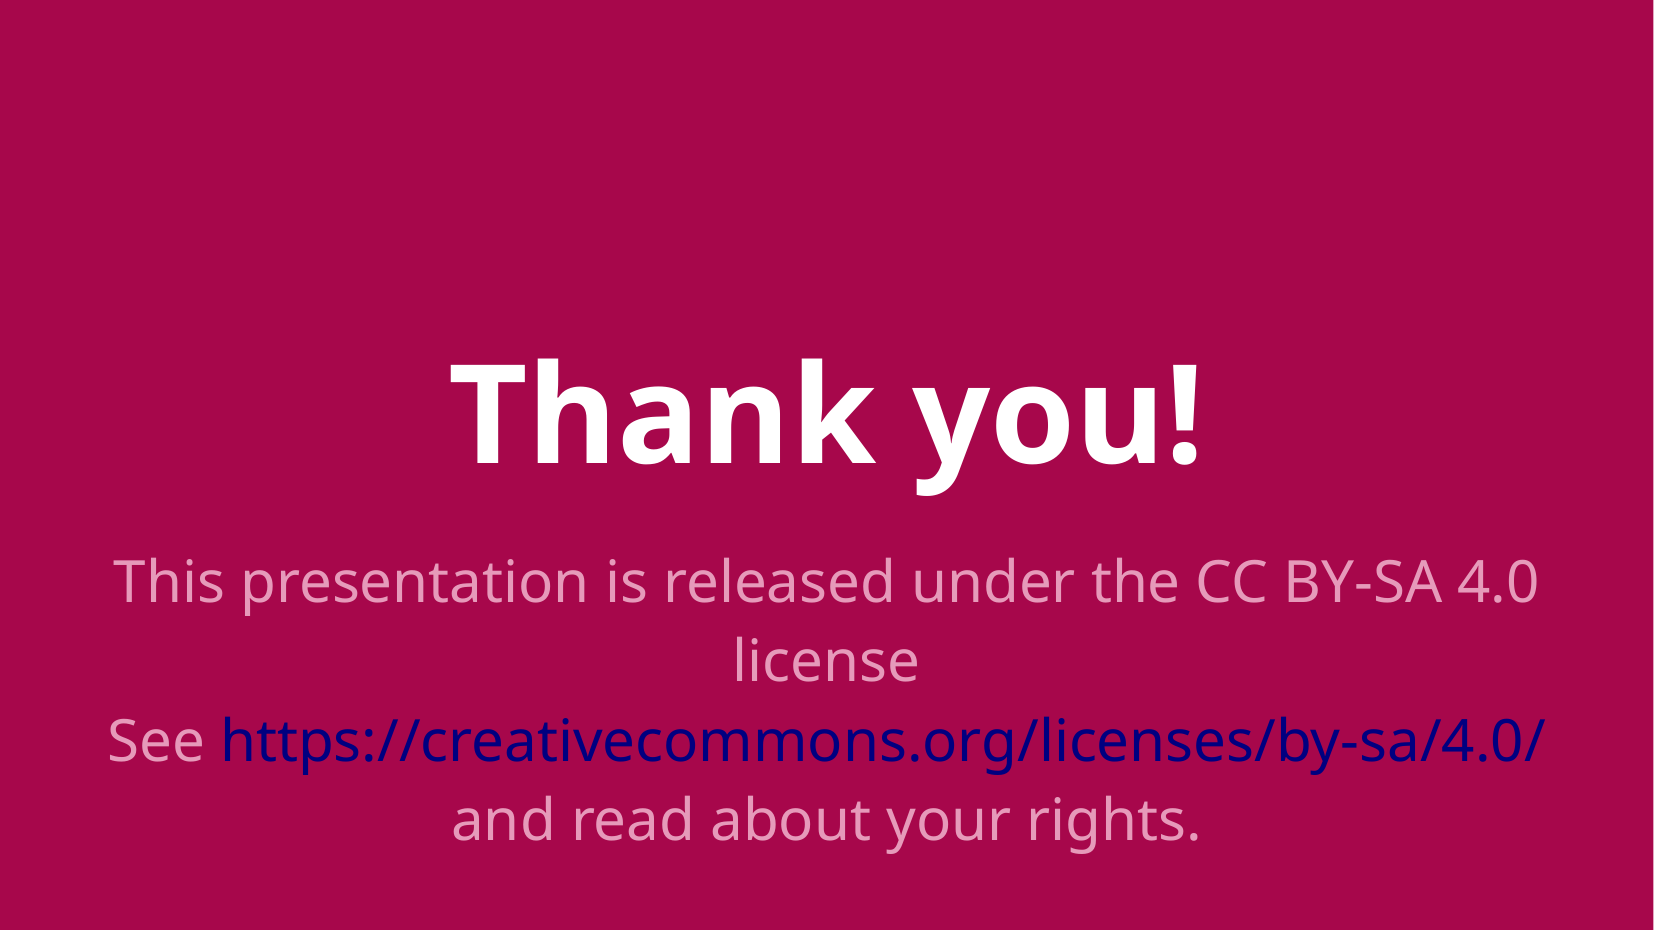

# Thank you!
This presentation is released under the CC BY-SA 4.0 license
See https://creativecommons.org/licenses/by-sa/4.0/ and read about your rights.